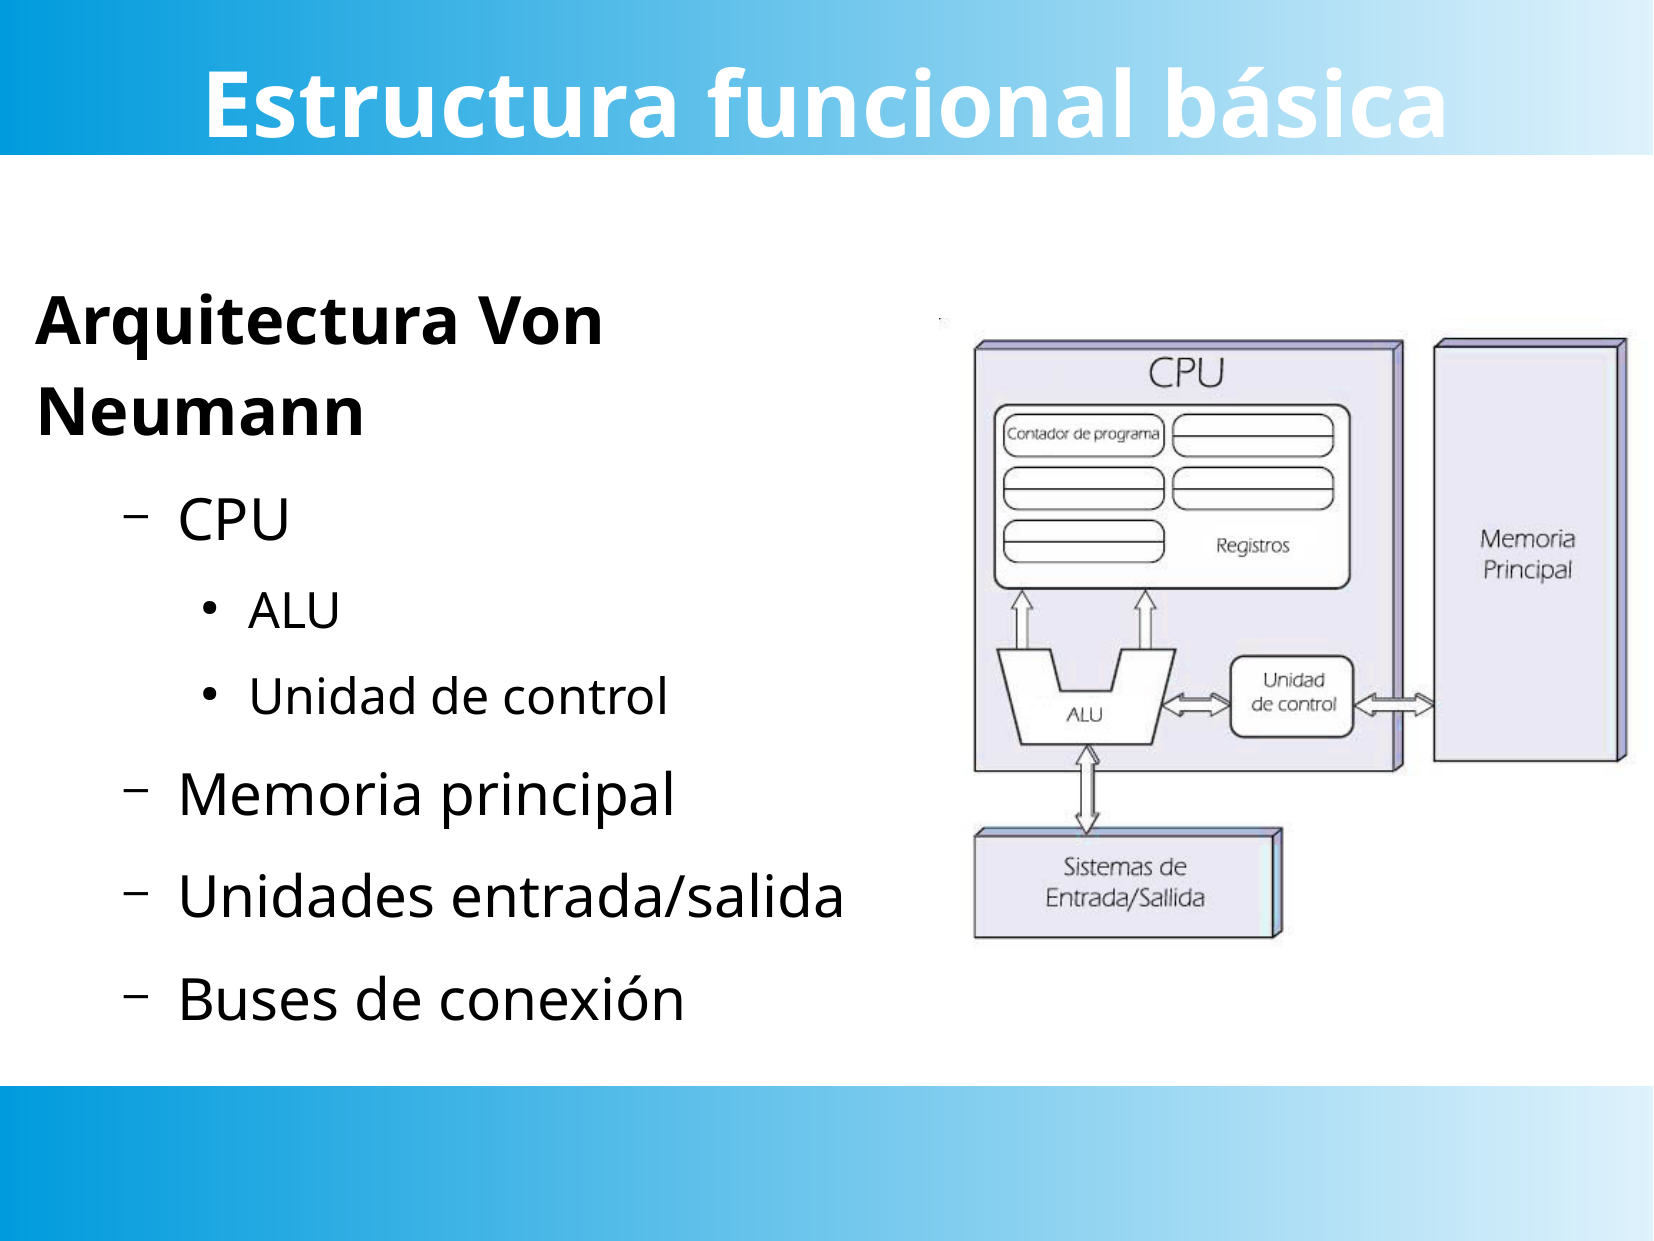

# Estructura funcional básica
Arquitectura Von Neumann
CPU
ALU
Unidad de control
Memoria principal
Unidades entrada/salida
Buses de conexión